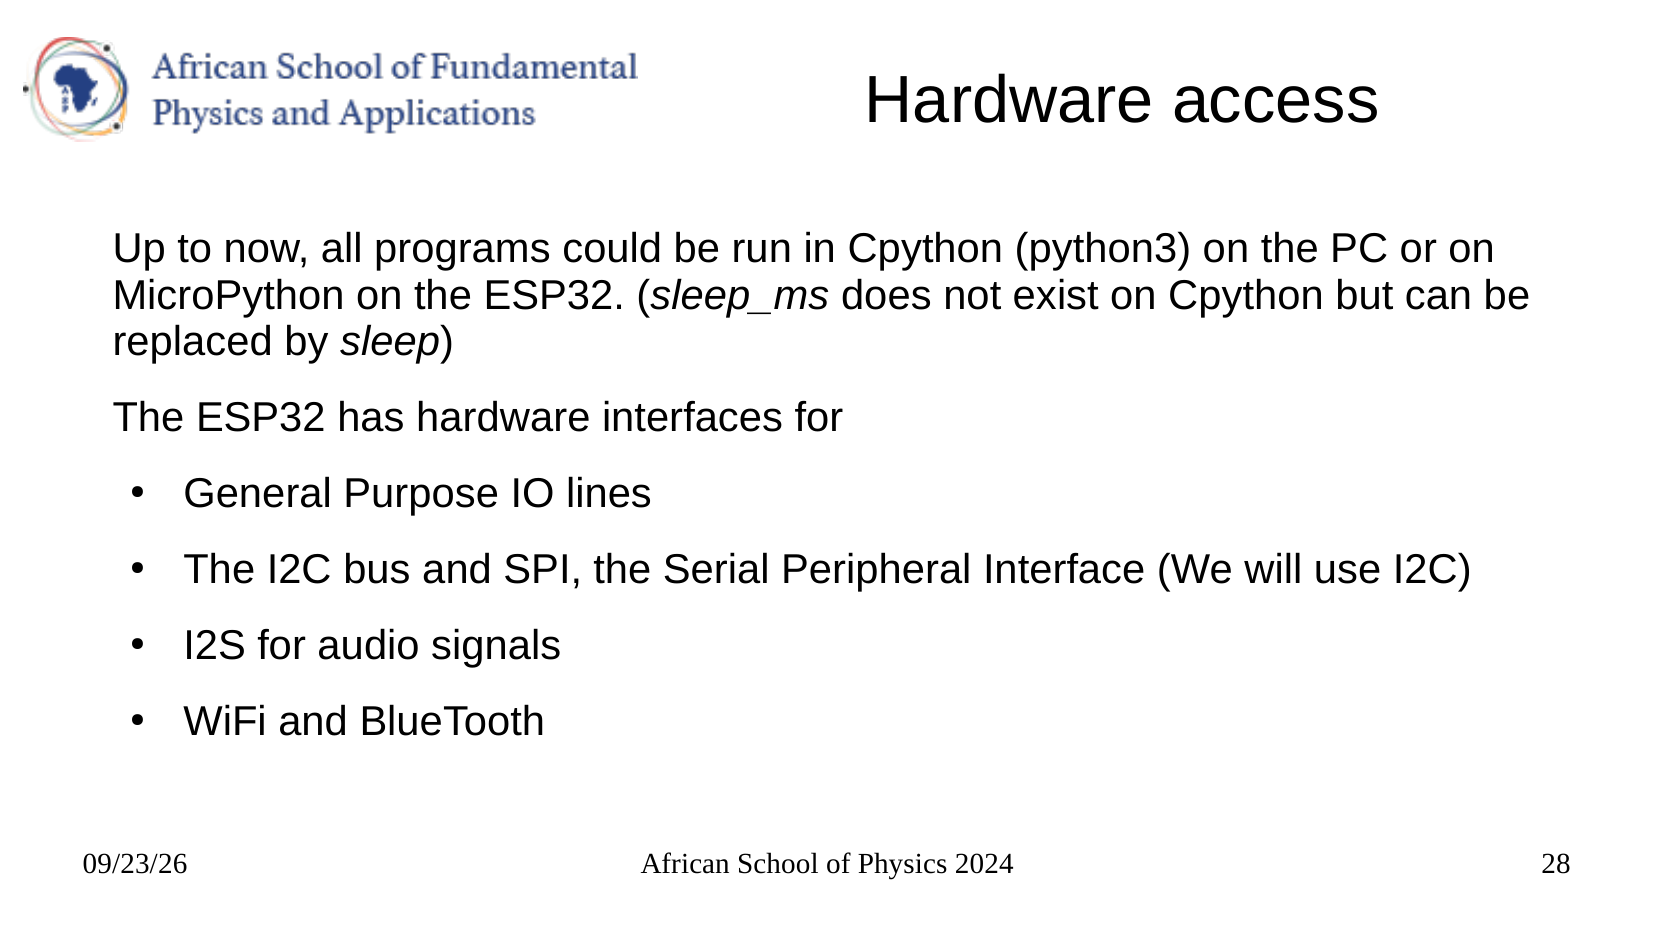

# Hardware access
Up to now, all programs could be run in Cpython (python3) on the PC or on MicroPython on the ESP32. (sleep_ms does not exist on Cpython but can be replaced by sleep)
The ESP32 has hardware interfaces for
General Purpose IO lines
The I2C bus and SPI, the Serial Peripheral Interface (We will use I2C)
I2S for audio signals
WiFi and BlueTooth
African School of Physics 2024
28